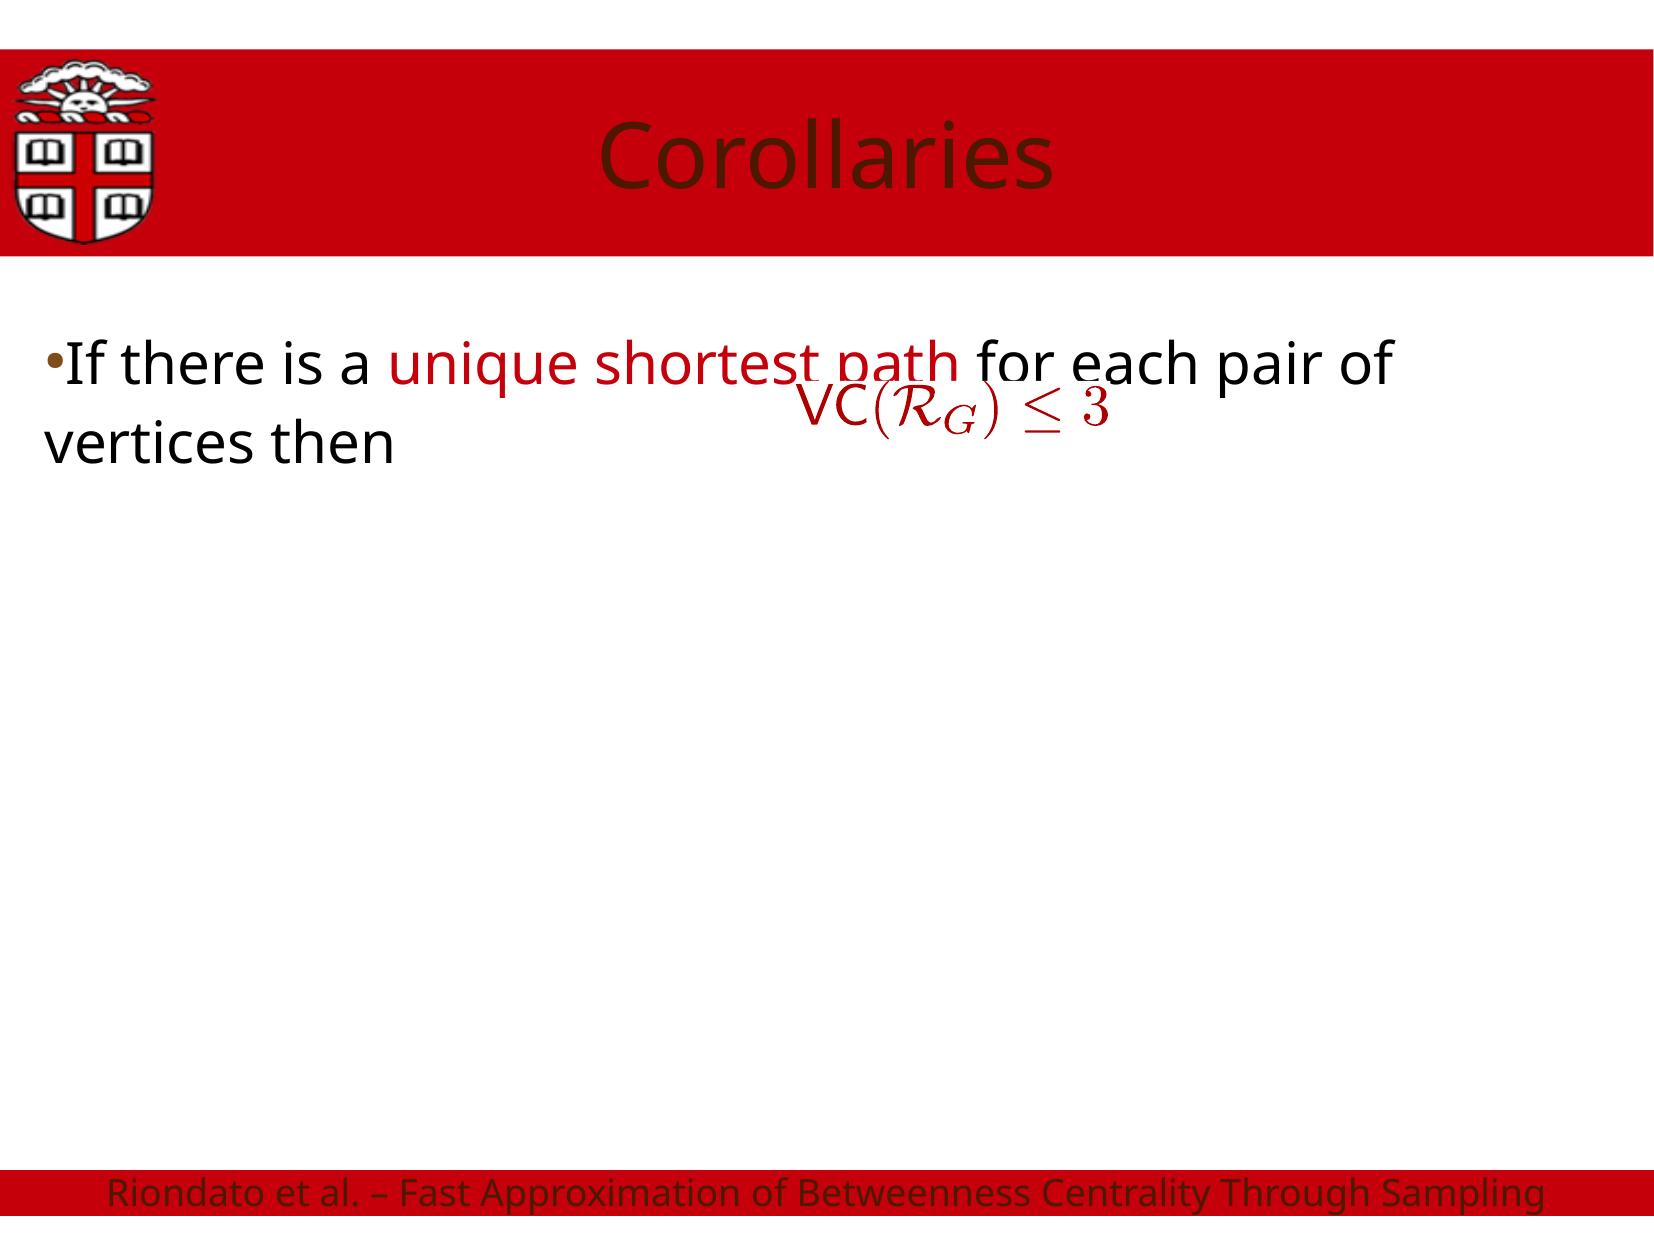

# Corollaries
If there is a unique shortest path for each pair of vertices then
Riondato et al. – Fast Approximation of Betweenness Centrality Through Sampling